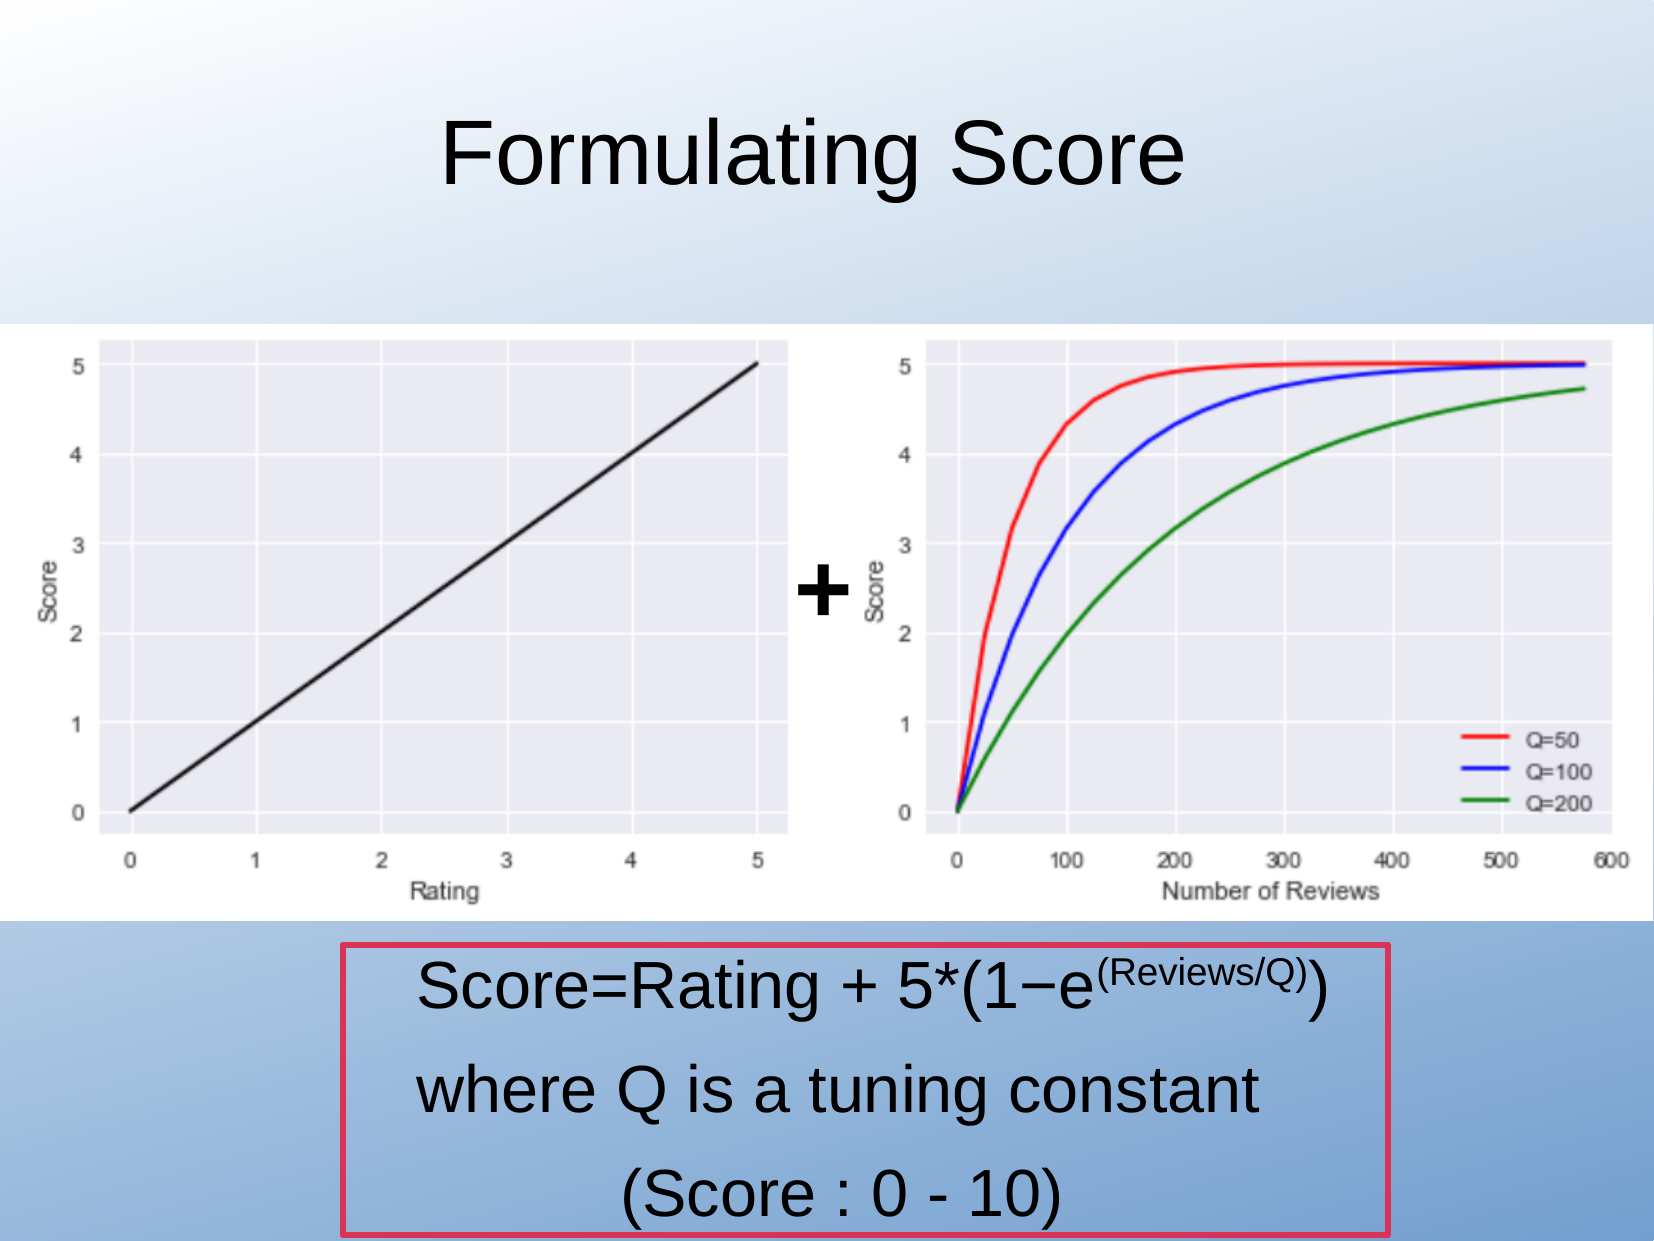

# Formulating Score
+
Score=Rating + 5*(1−e(Reviews/Q))
where Q is a tuning constant
 (Score : 0 - 10)